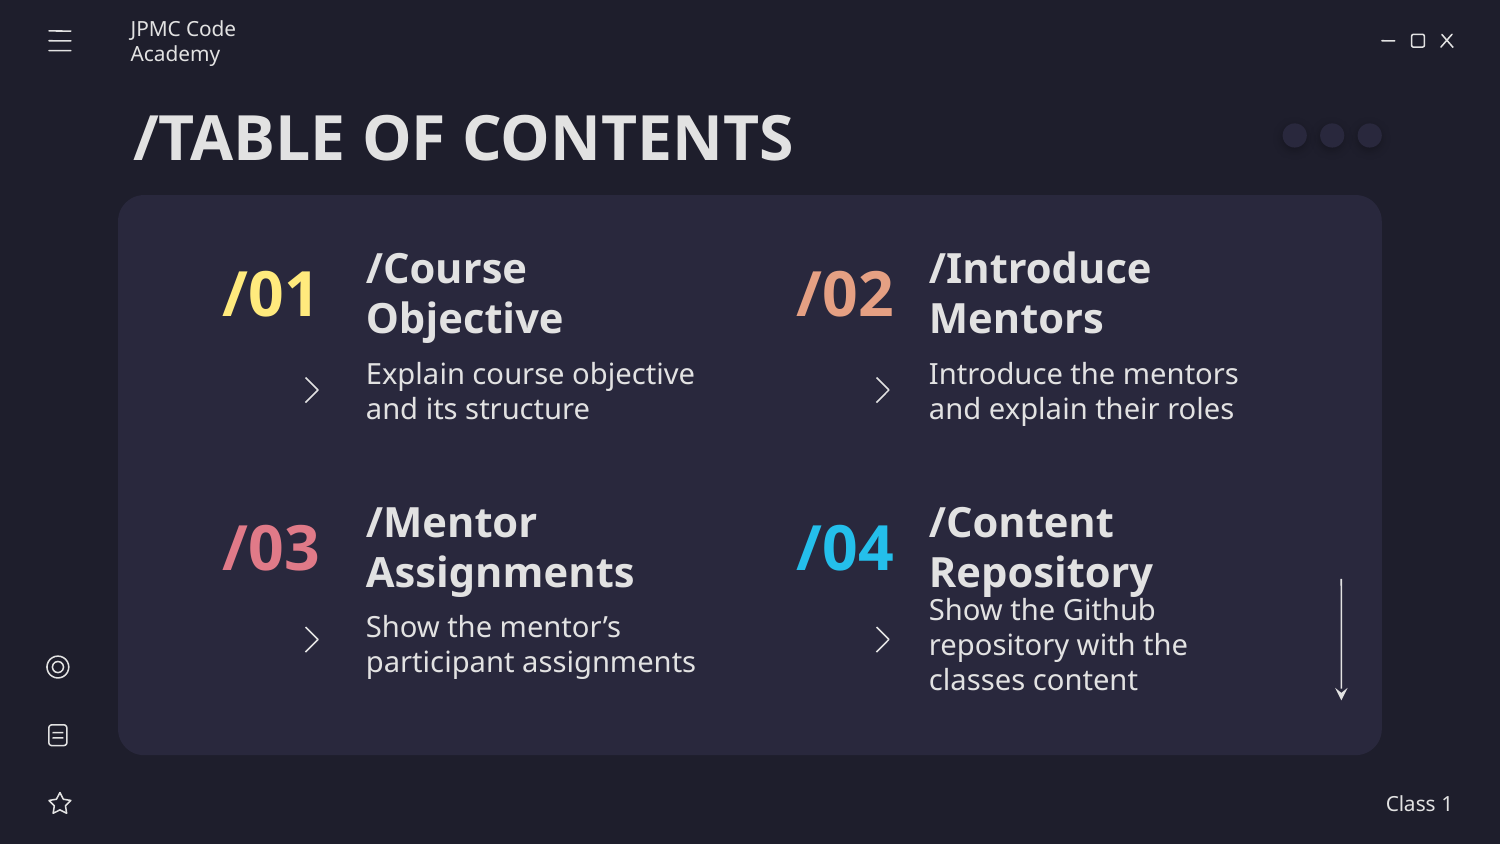

JPMC Code Academy
/TABLE OF CONTENTS
/01
# /Course Objective
/02
/Introduce Mentors
Explain course objective and its structure
Introduce the mentors and explain their roles
/03
/Mentor Assignments
/04
/Content Repository
Show the mentor’s participant assignments
Show the Github repository with the classes content
Class 1